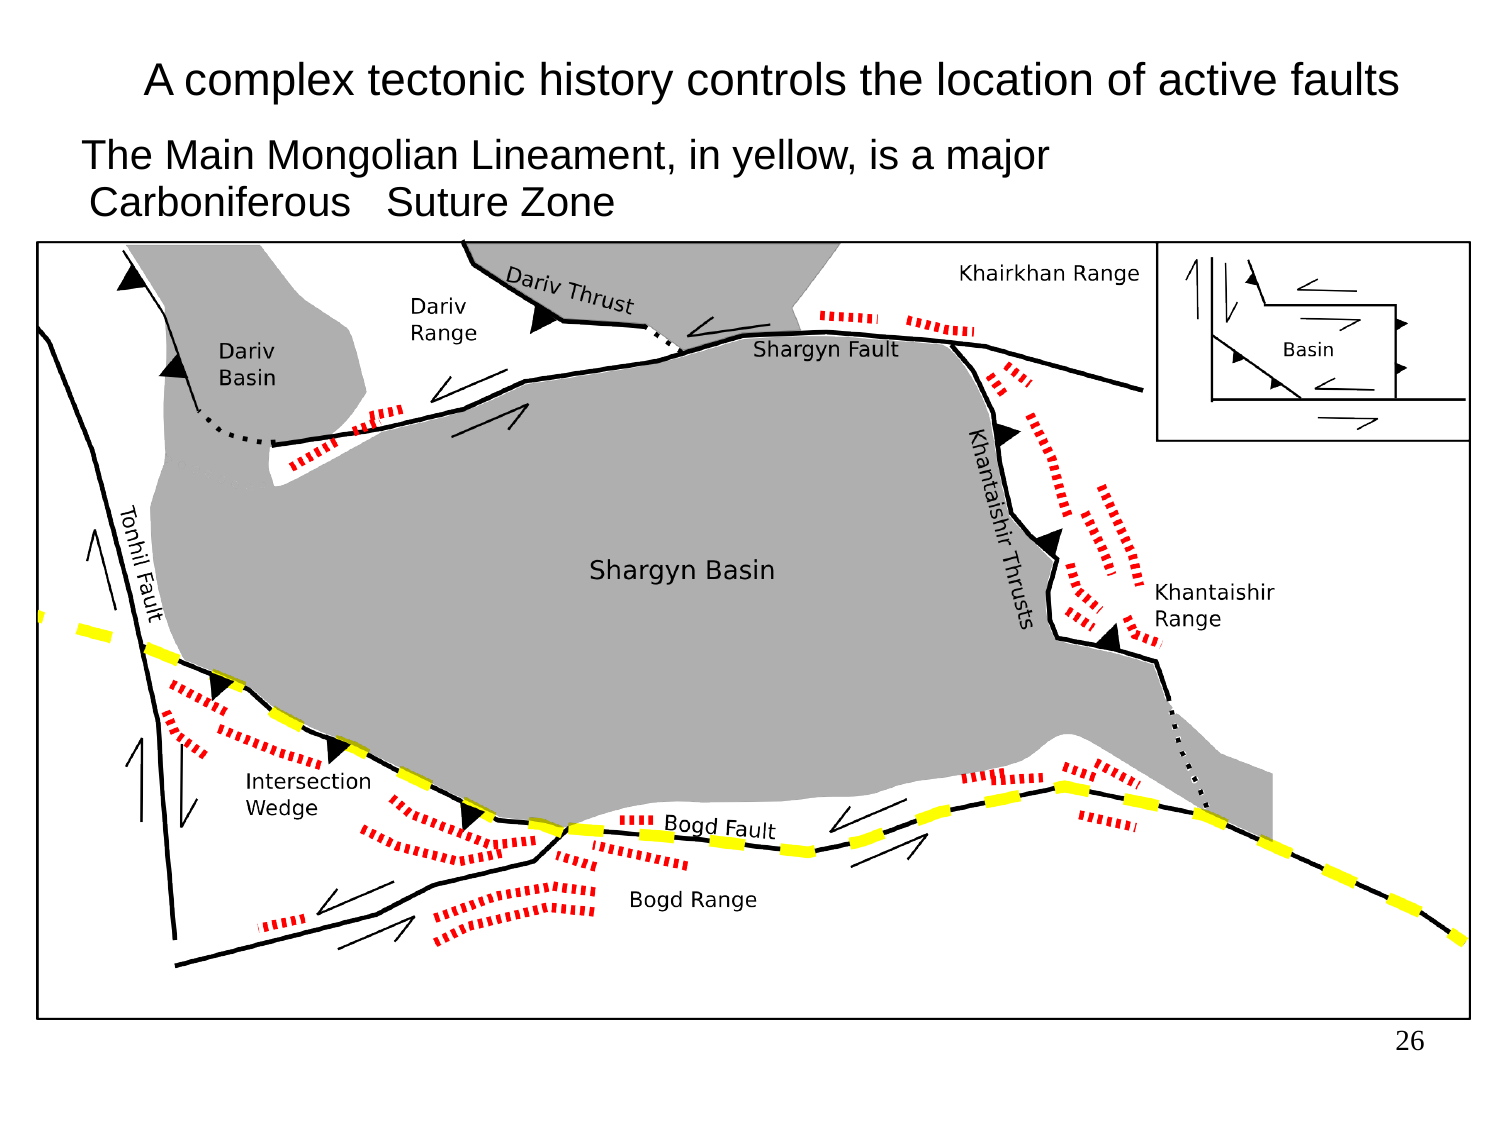

# A complex tectonic history controls the location of active faults
The Main Mongolian Lineament, in yellow, is a major
 Carboniferous Suture Zone
26